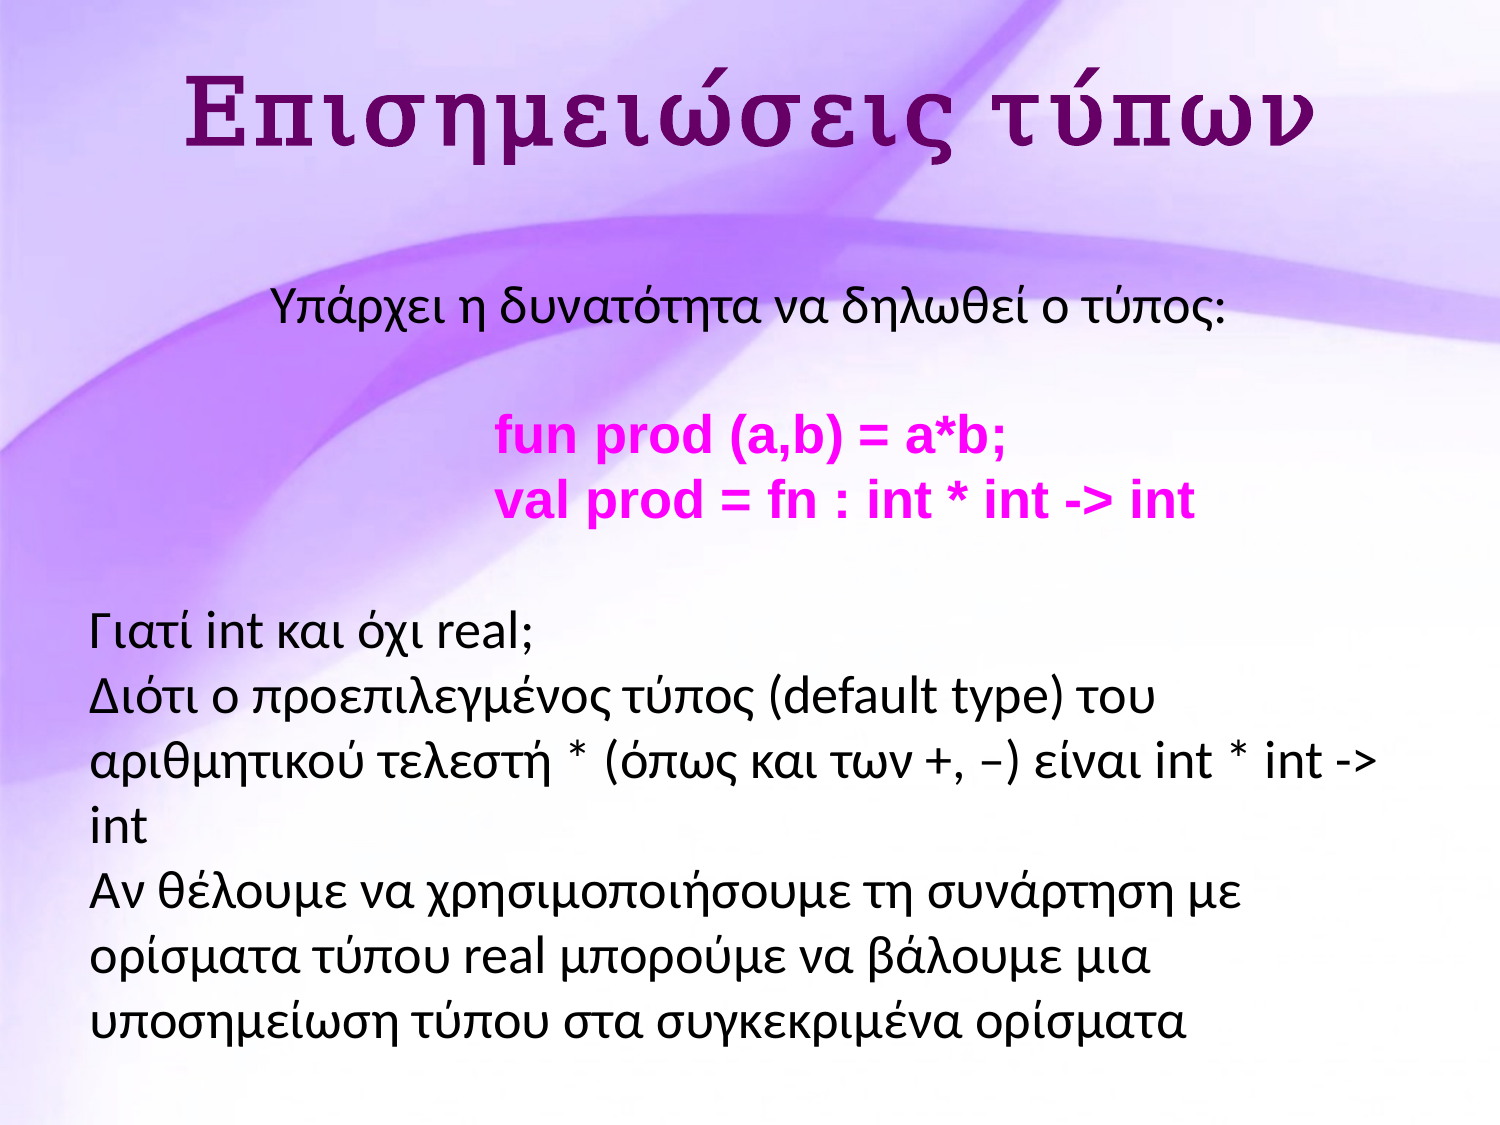

# Επισημειώσεις τύπων
Υπάρχει η δυνατότητα να δηλωθεί ο τύπος:
 fun prod (a,b) = a*b;
 val prod = fn : int * int -> int
Γιατί int και όχι real;
Διότι ο προεπιλεγμένος τύπος (default type) του αριθμητικού τελεστή * (όπως και των +, –) είναι int * int -> int
Αν θέλουμε να χρησιμοποιήσουμε τη συνάρτηση με ορίσματα τύπου real μπορούμε να βάλουμε μια υποσημείωση τύπου στα συγκεκριμένα ορίσματα